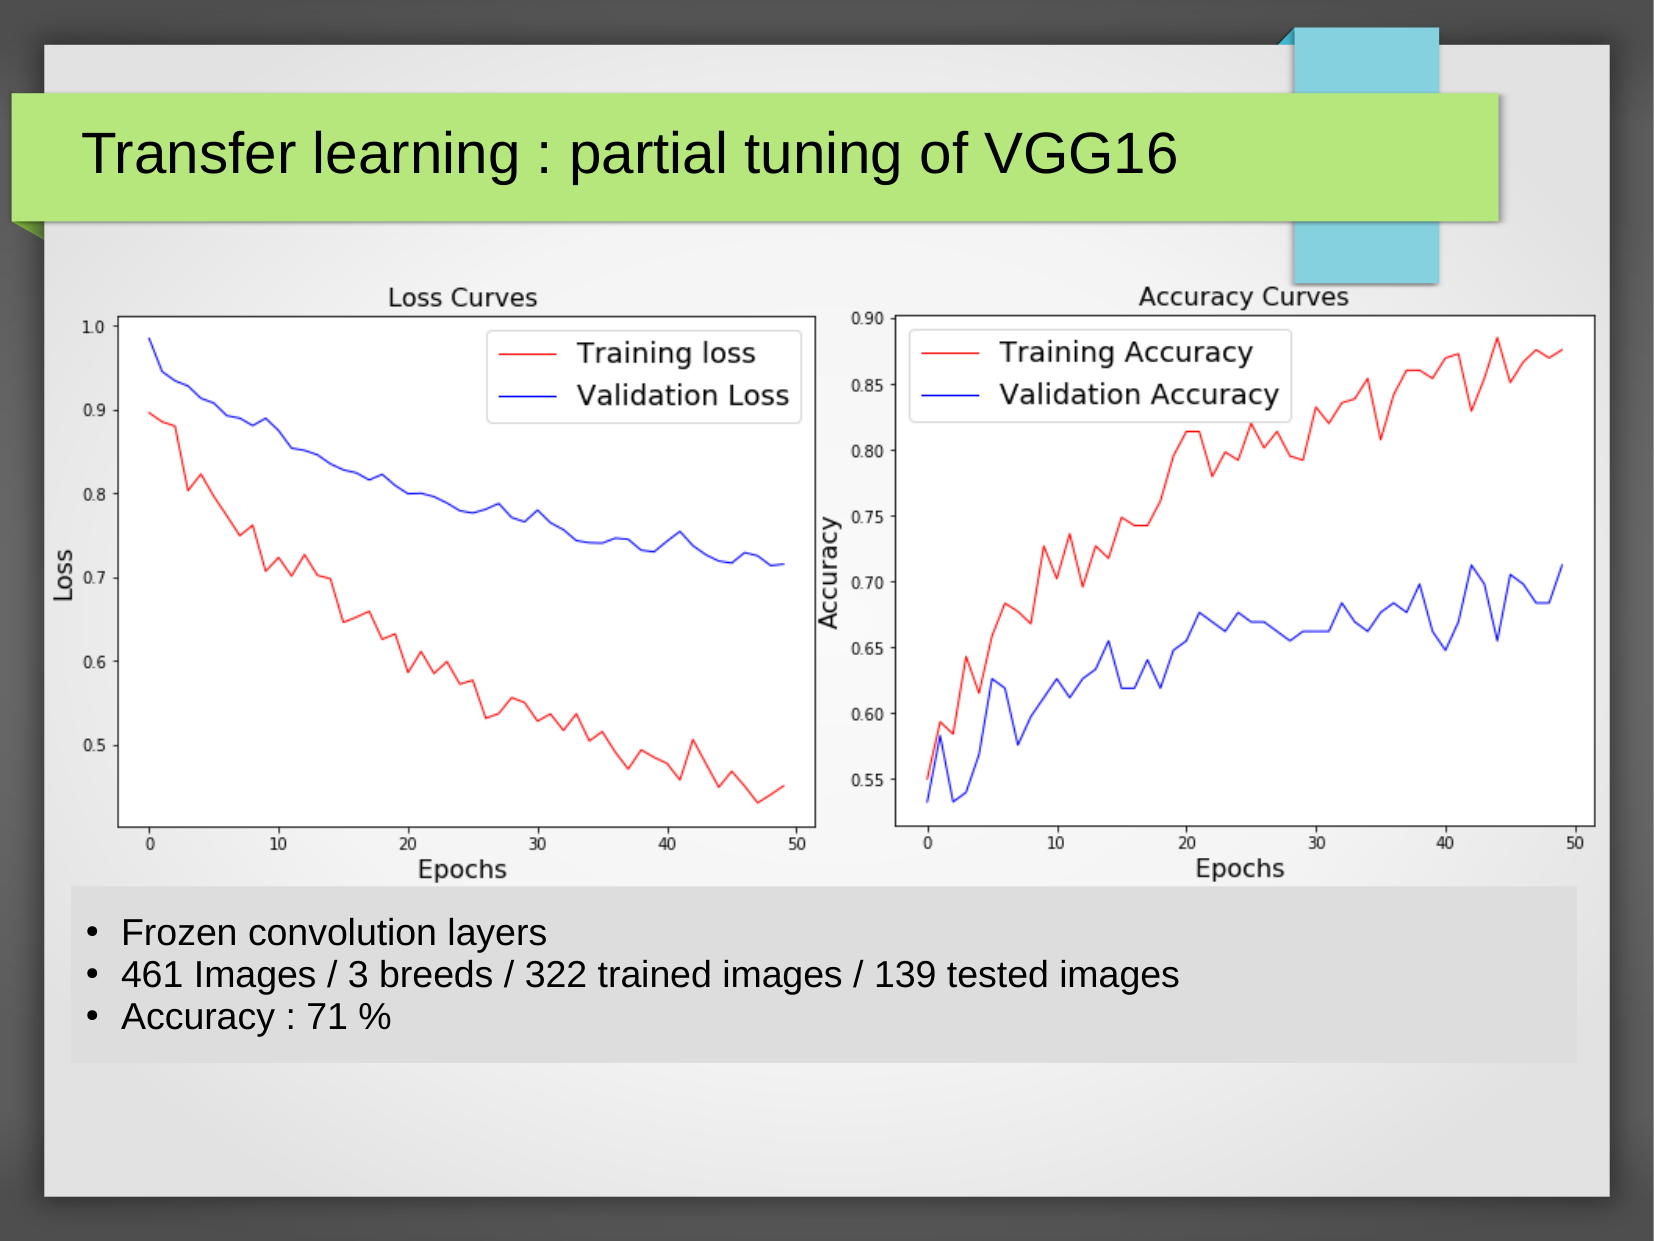

# Transfer learning : partial tuning of VGG16
Frozen convolution layers
461 Images / 3 breeds / 322 trained images / 139 tested images
Accuracy : 71 %